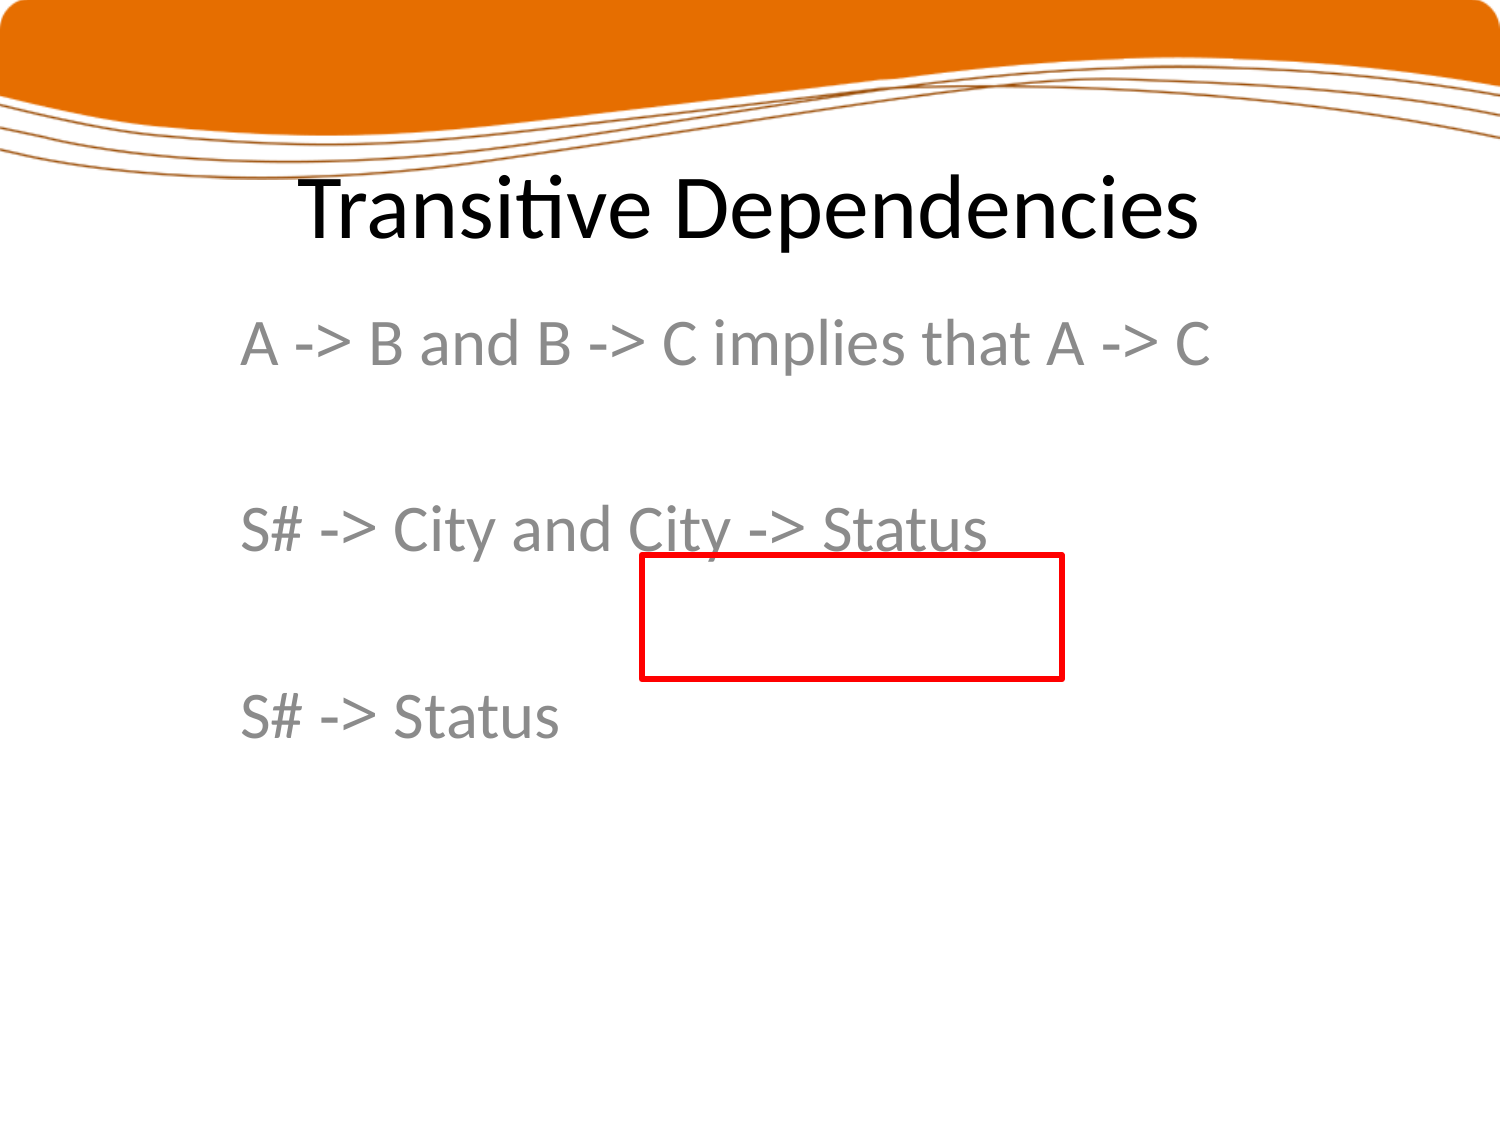

Transitive Dependencies
# A -> B and B -> C implies that A -> C
S# -> City and City -> Status
S# -> Status